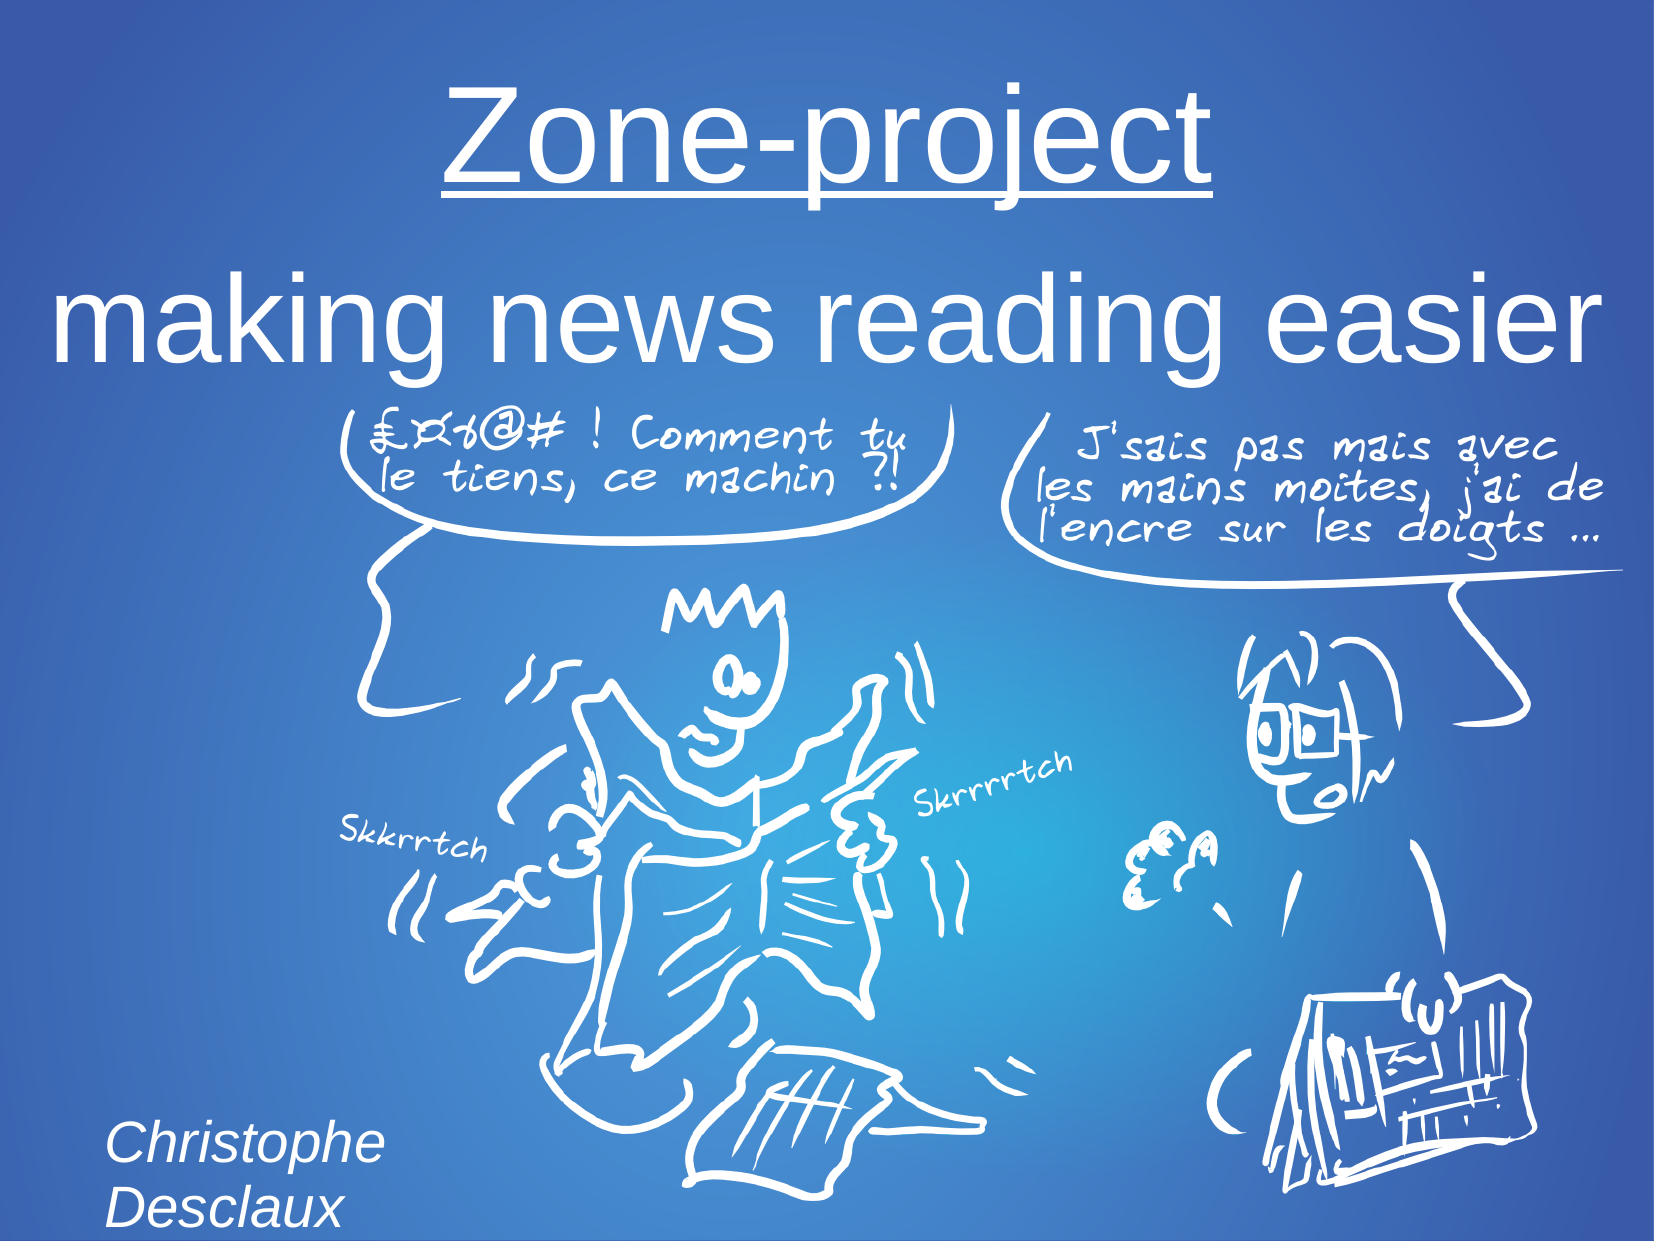

# Zone-project making news reading easier
Christophe
Desclaux